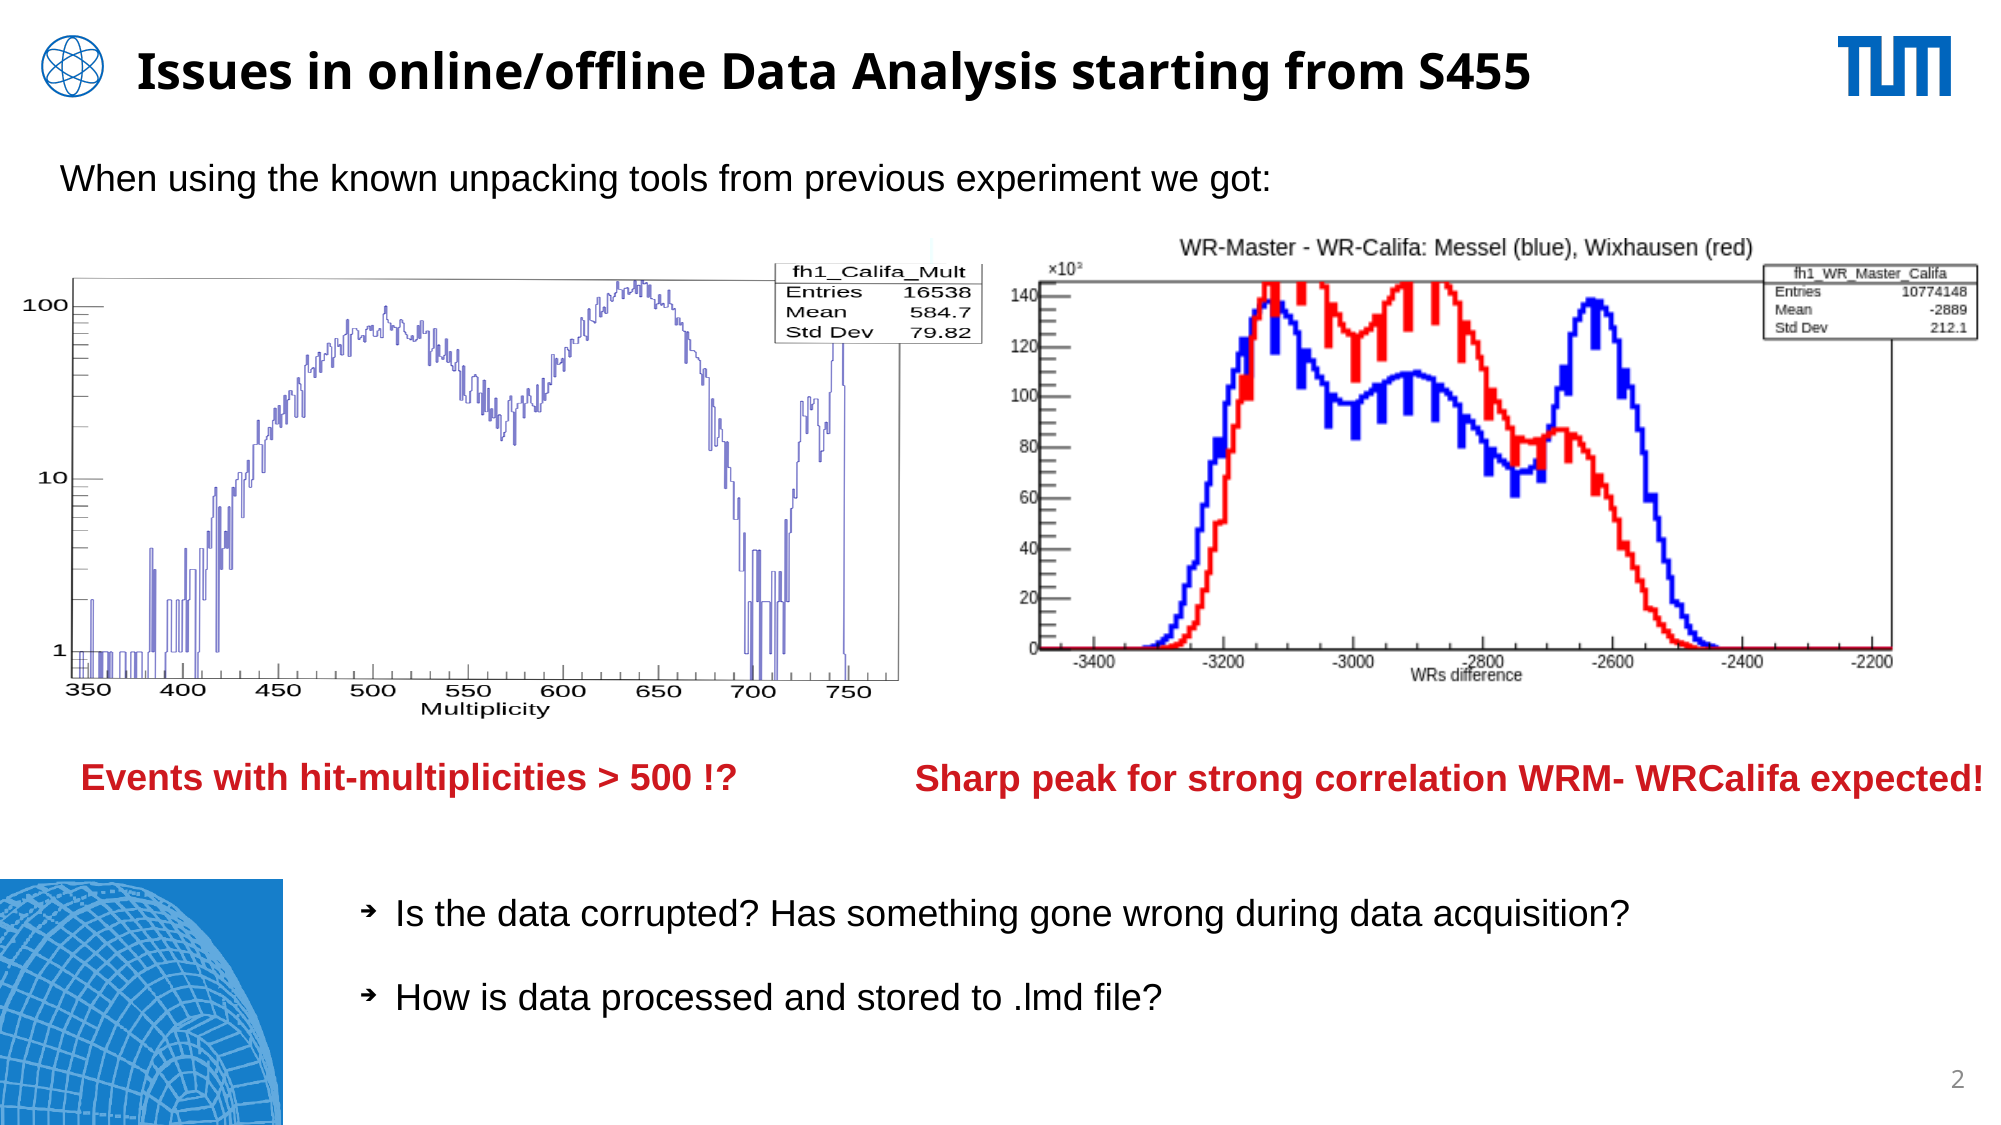

# Issues in online/offline Data Analysis starting from S455
When using the known unpacking tools from previous experiment we got:
Events with hit-multiplicities > 500 !?
Sharp peak for strong correlation WRM- WRCalifa expected!
Is the data corrupted? Has something gone wrong during data acquisition?
How is data processed and stored to .lmd file?
2